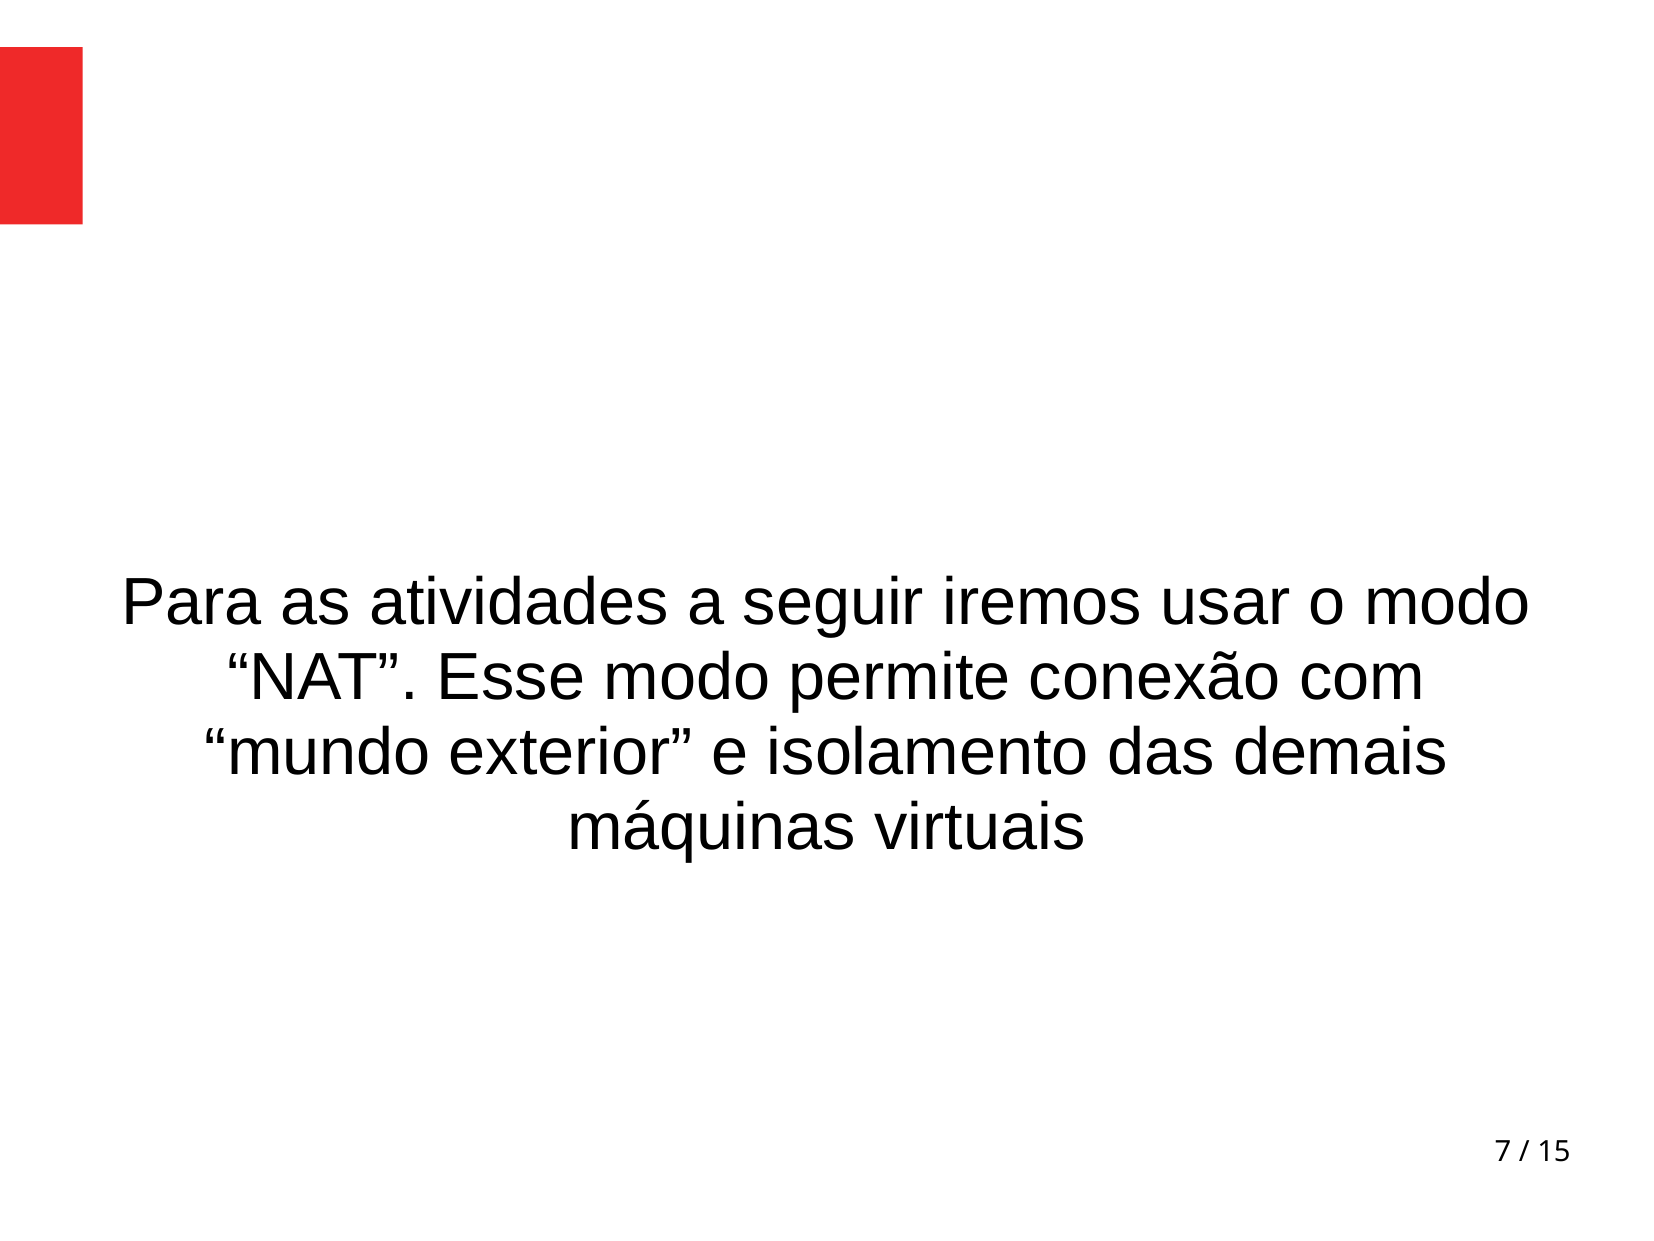

#
Para as atividades a seguir iremos usar o modo “NAT”. Esse modo permite conexão com “mundo exterior” e isolamento das demais máquinas virtuais
7